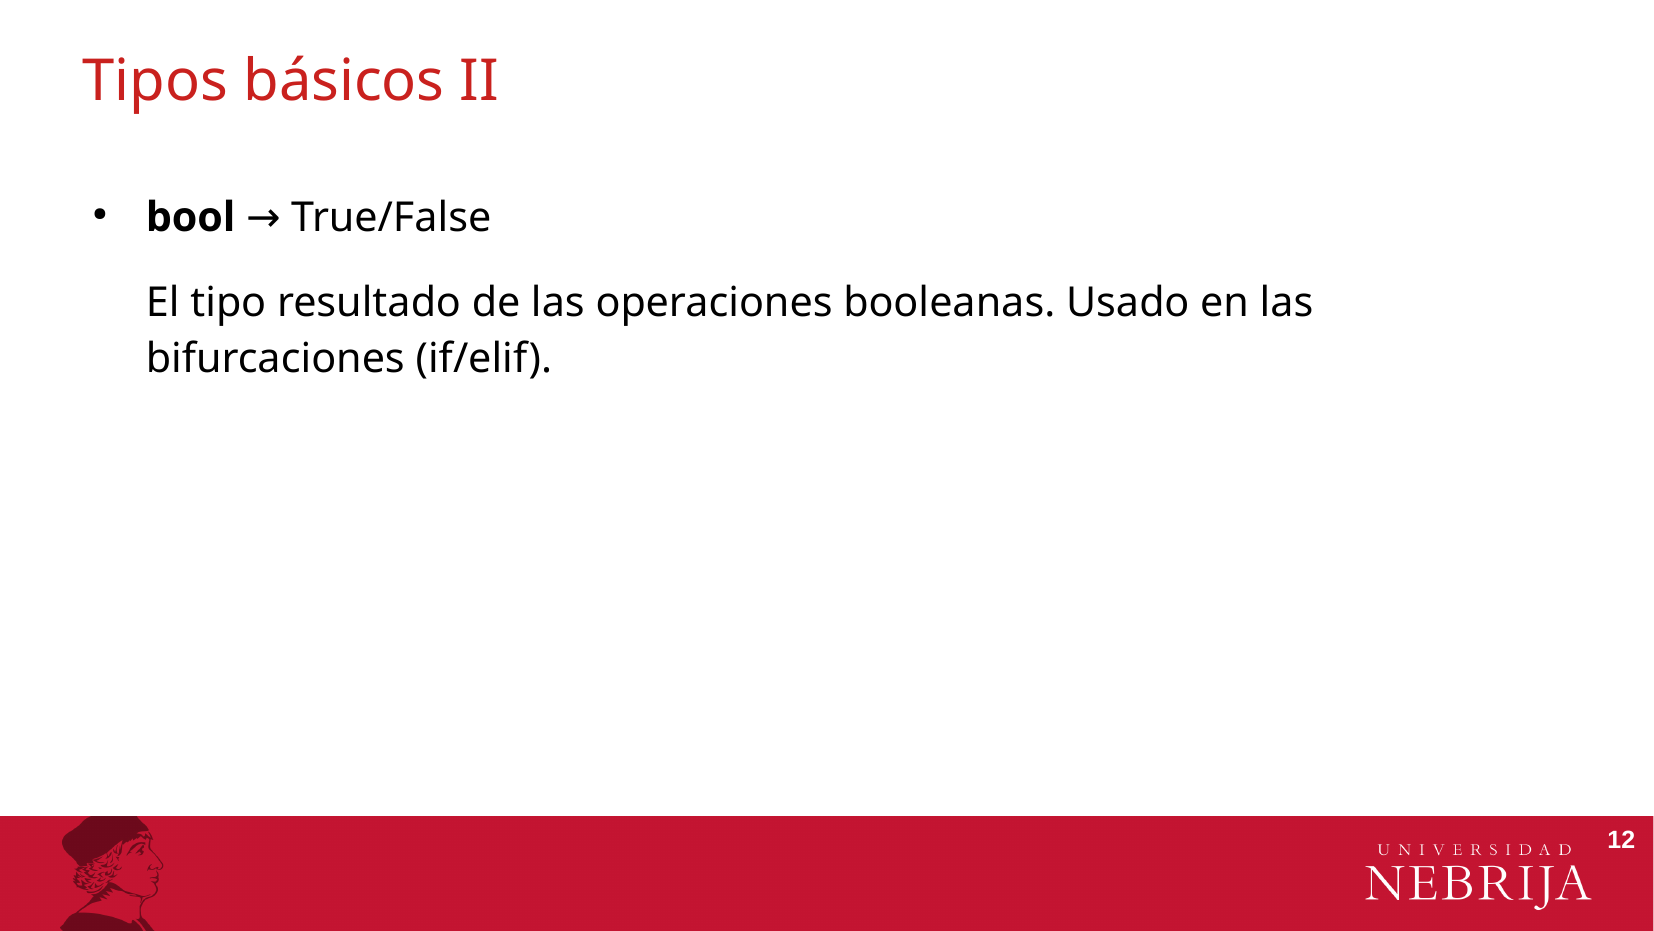

# Tipos básicos II
bool → True/False
El tipo resultado de las operaciones booleanas. Usado en las bifurcaciones (if/elif).